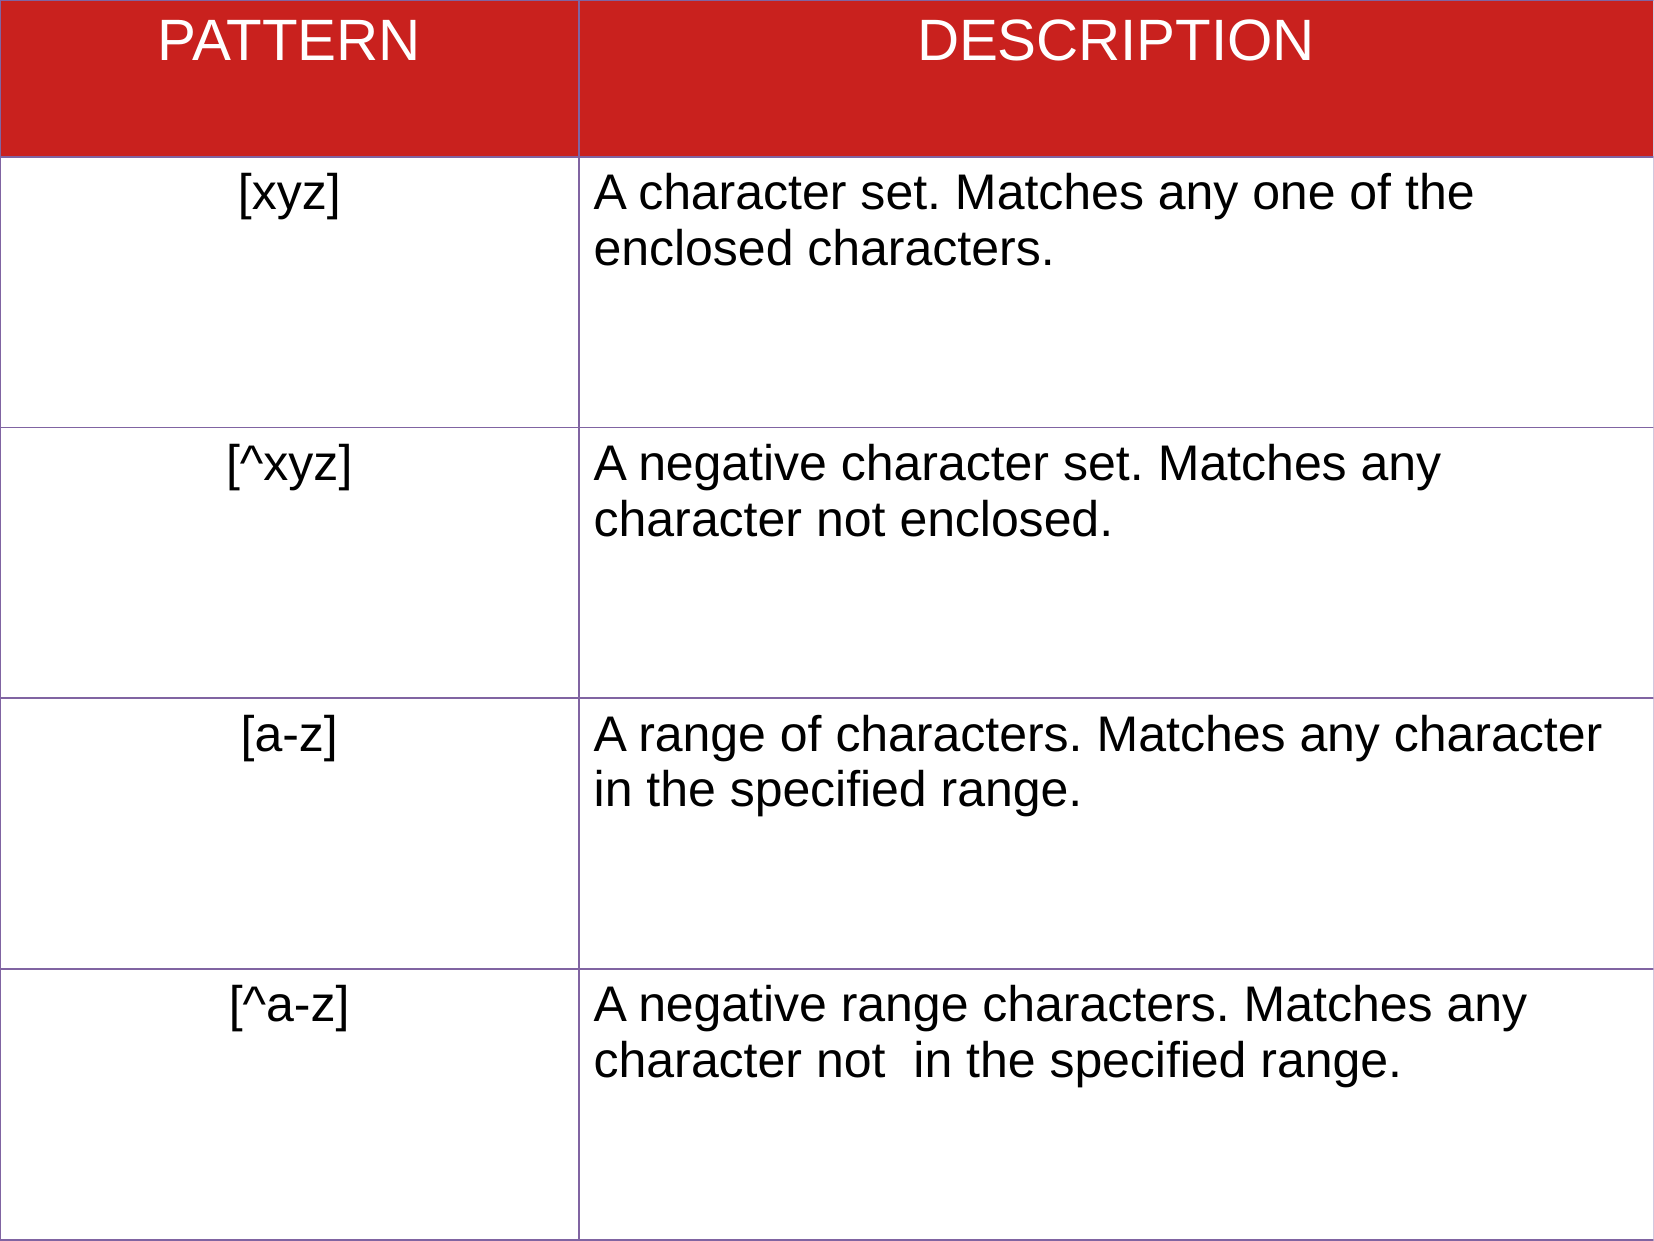

| PATTERN | DESCRIPTION |
| --- | --- |
| [xyz] | A character set. Matches any one of the enclosed characters. |
| [^xyz] | A negative character set. Matches any character not enclosed. |
| [a-z] | A range of characters. Matches any character in the specified range. |
| [^a-z] | A negative range characters. Matches any character not in the specified range. |